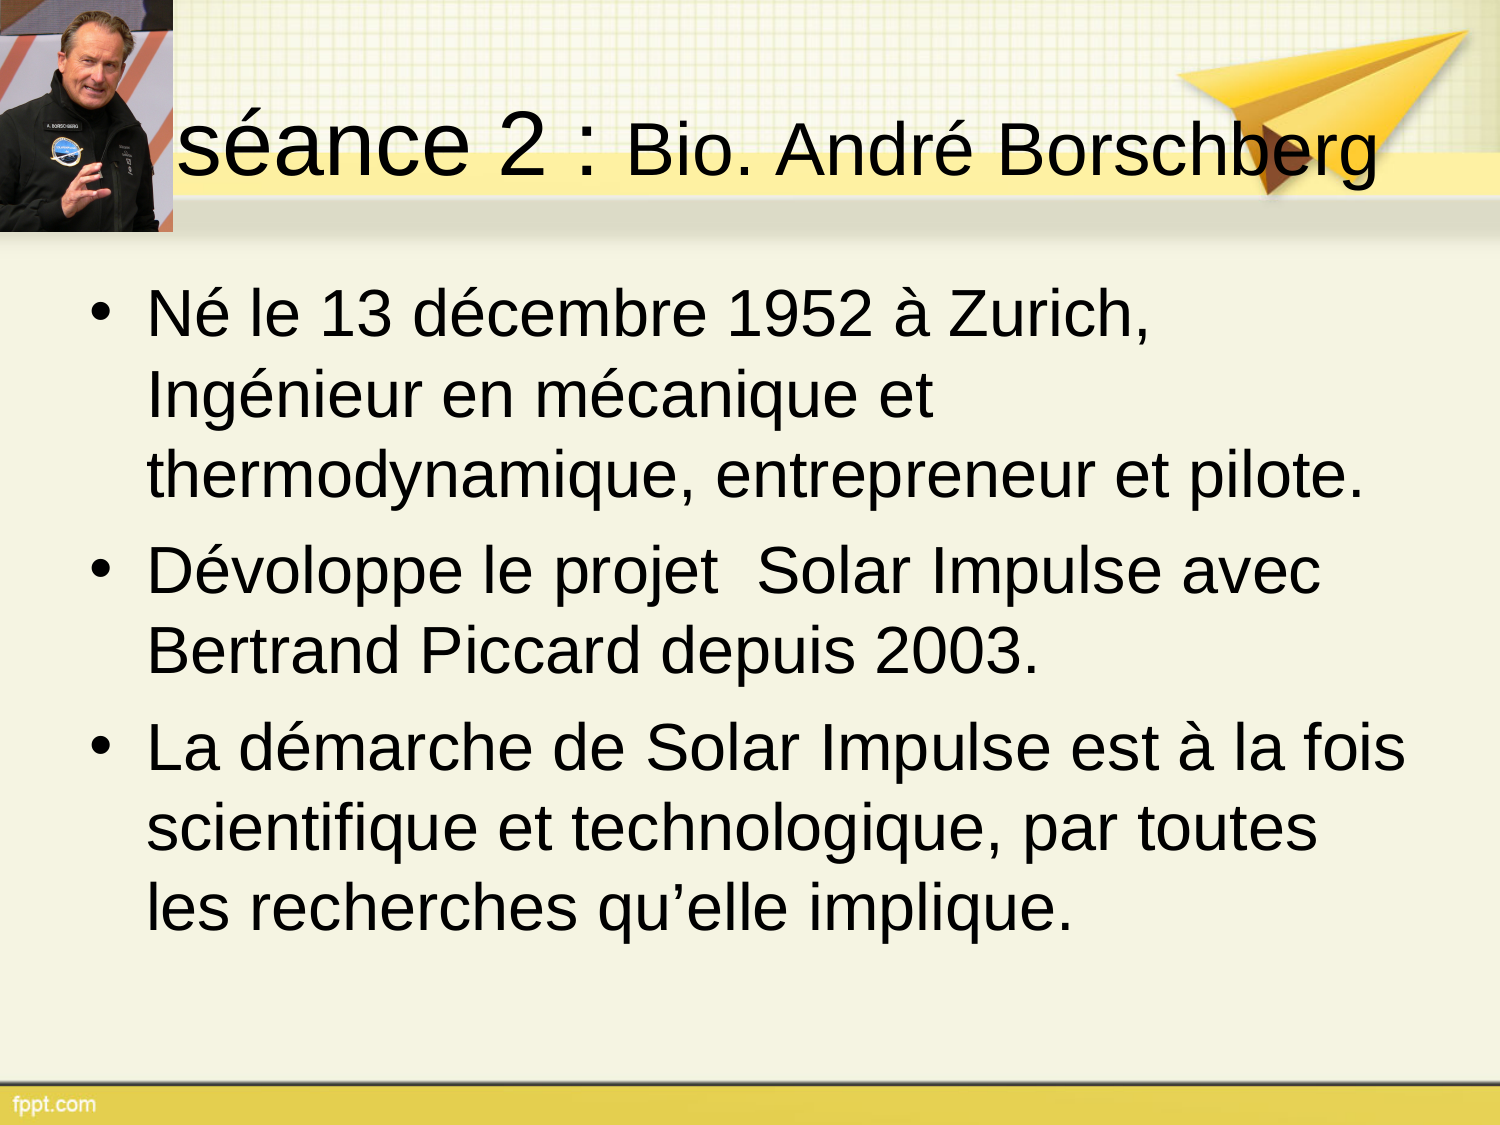

# séance 2 : Bio. André Borschberg
Né le 13 décembre 1952 à Zurich, Ingénieur en mécanique et thermodynamique, entrepreneur et pilote.
Dévoloppe le projet Solar Impulse avec Bertrand Piccard depuis 2003.
La démarche de Solar Impulse est à la fois scientifique et technologique, par toutes les recherches qu’elle implique.